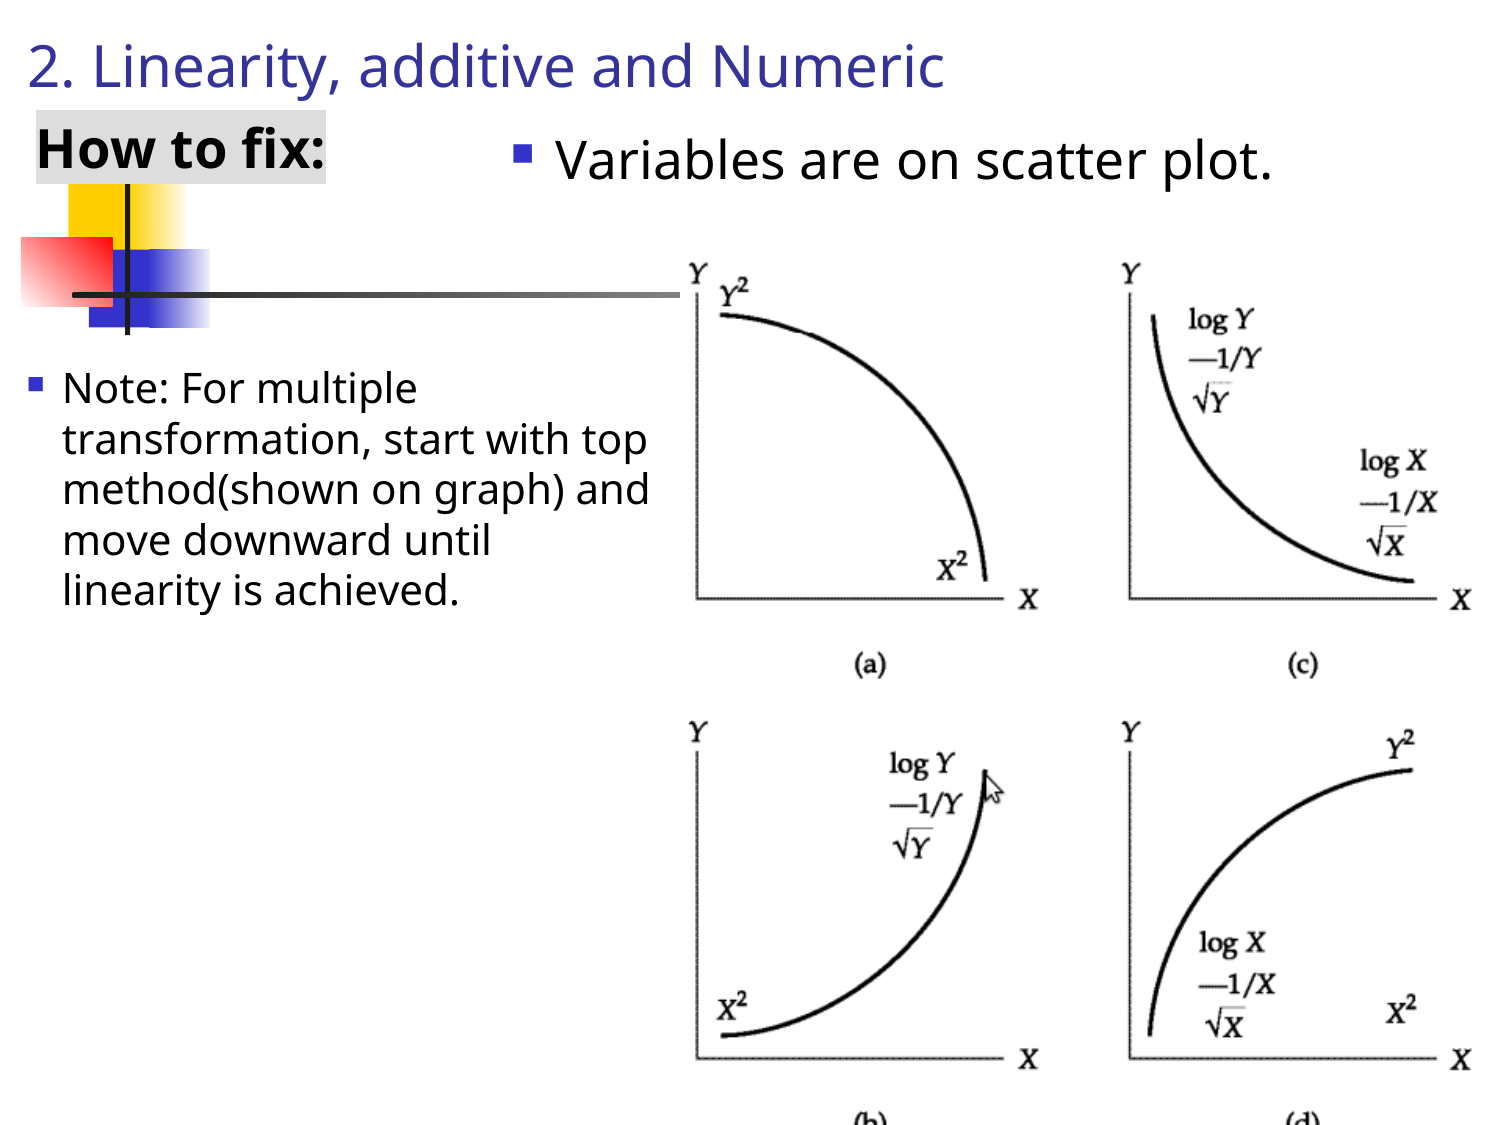

2. Linearity, additive and Numeric
# How to fix:
Variables are on scatter plot.
Note: For multiple transformation, start with top method(shown on graph) and
move downward until
linearity is achieved.